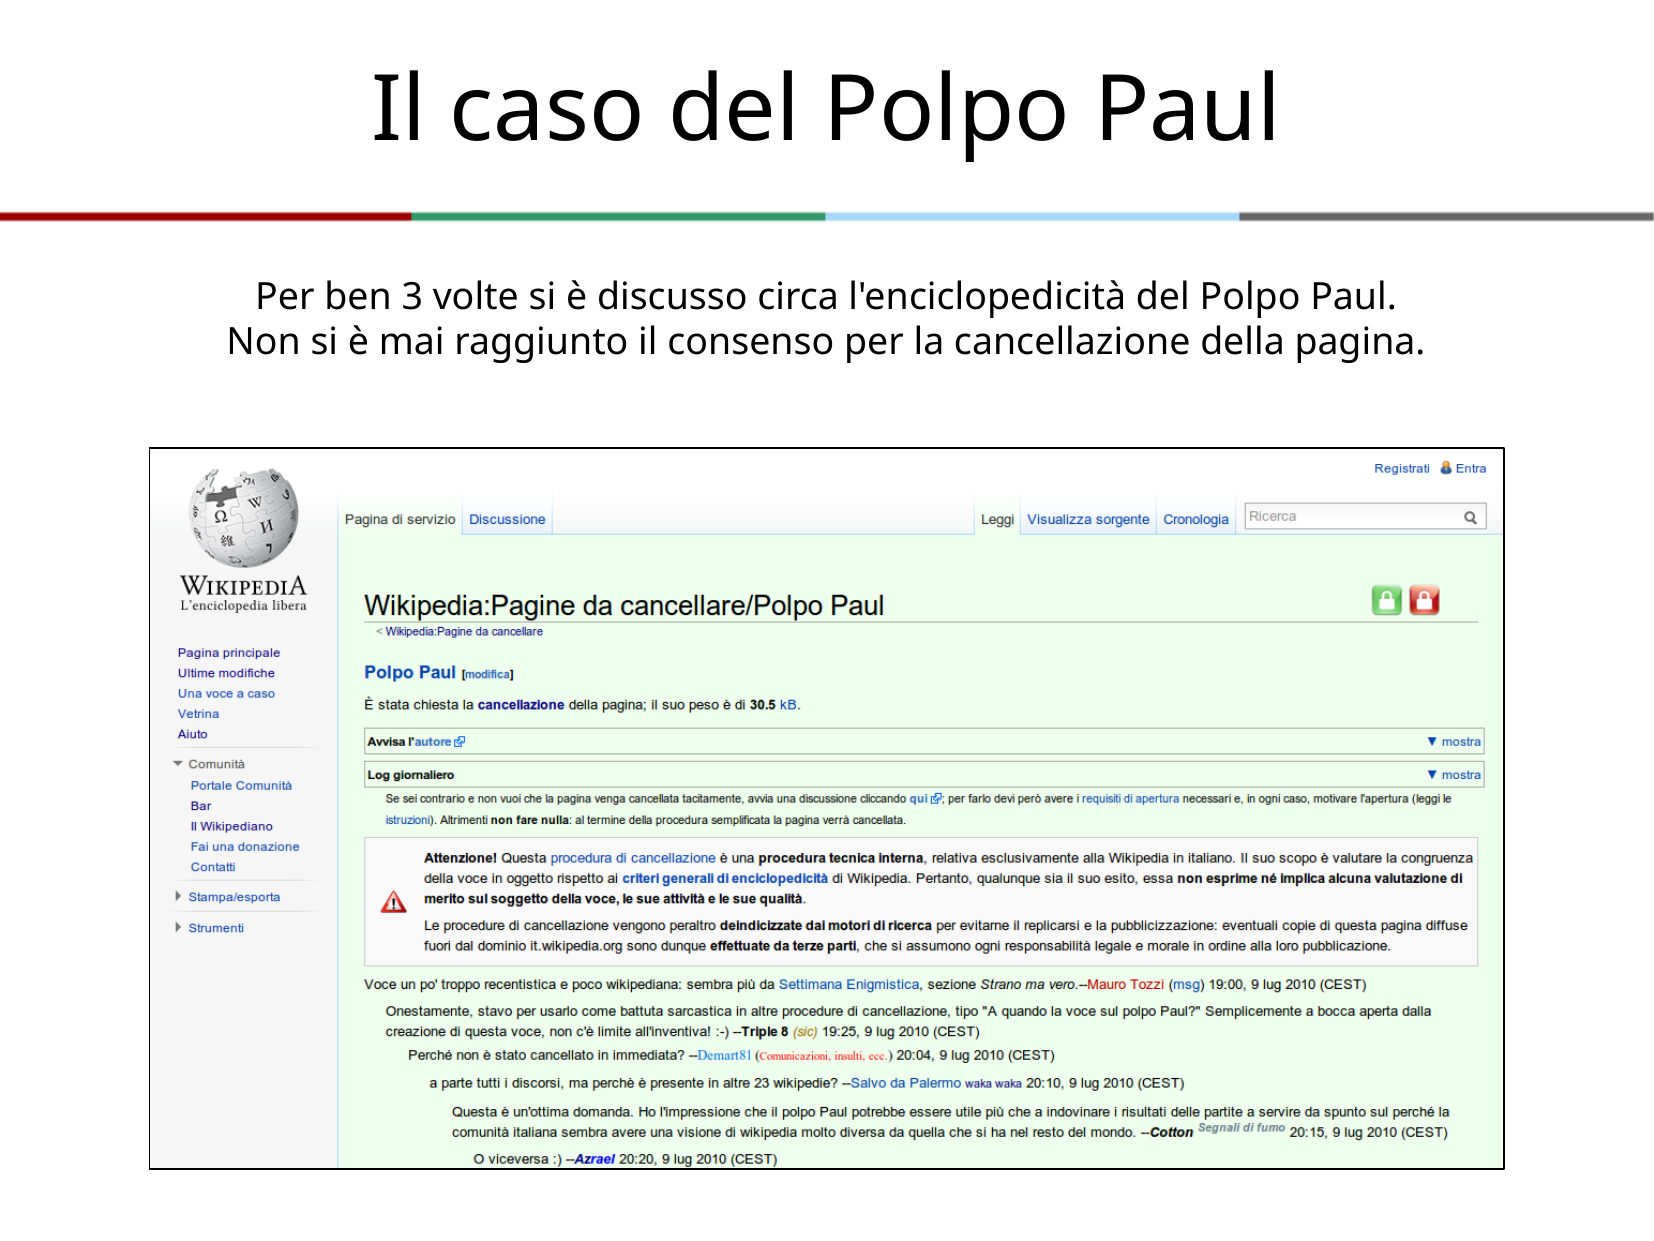

Il caso del Polpo Paul
Per ben 3 volte si è discusso circa l'enciclopedicità del Polpo Paul.
Non si è mai raggiunto il consenso per la cancellazione della pagina.